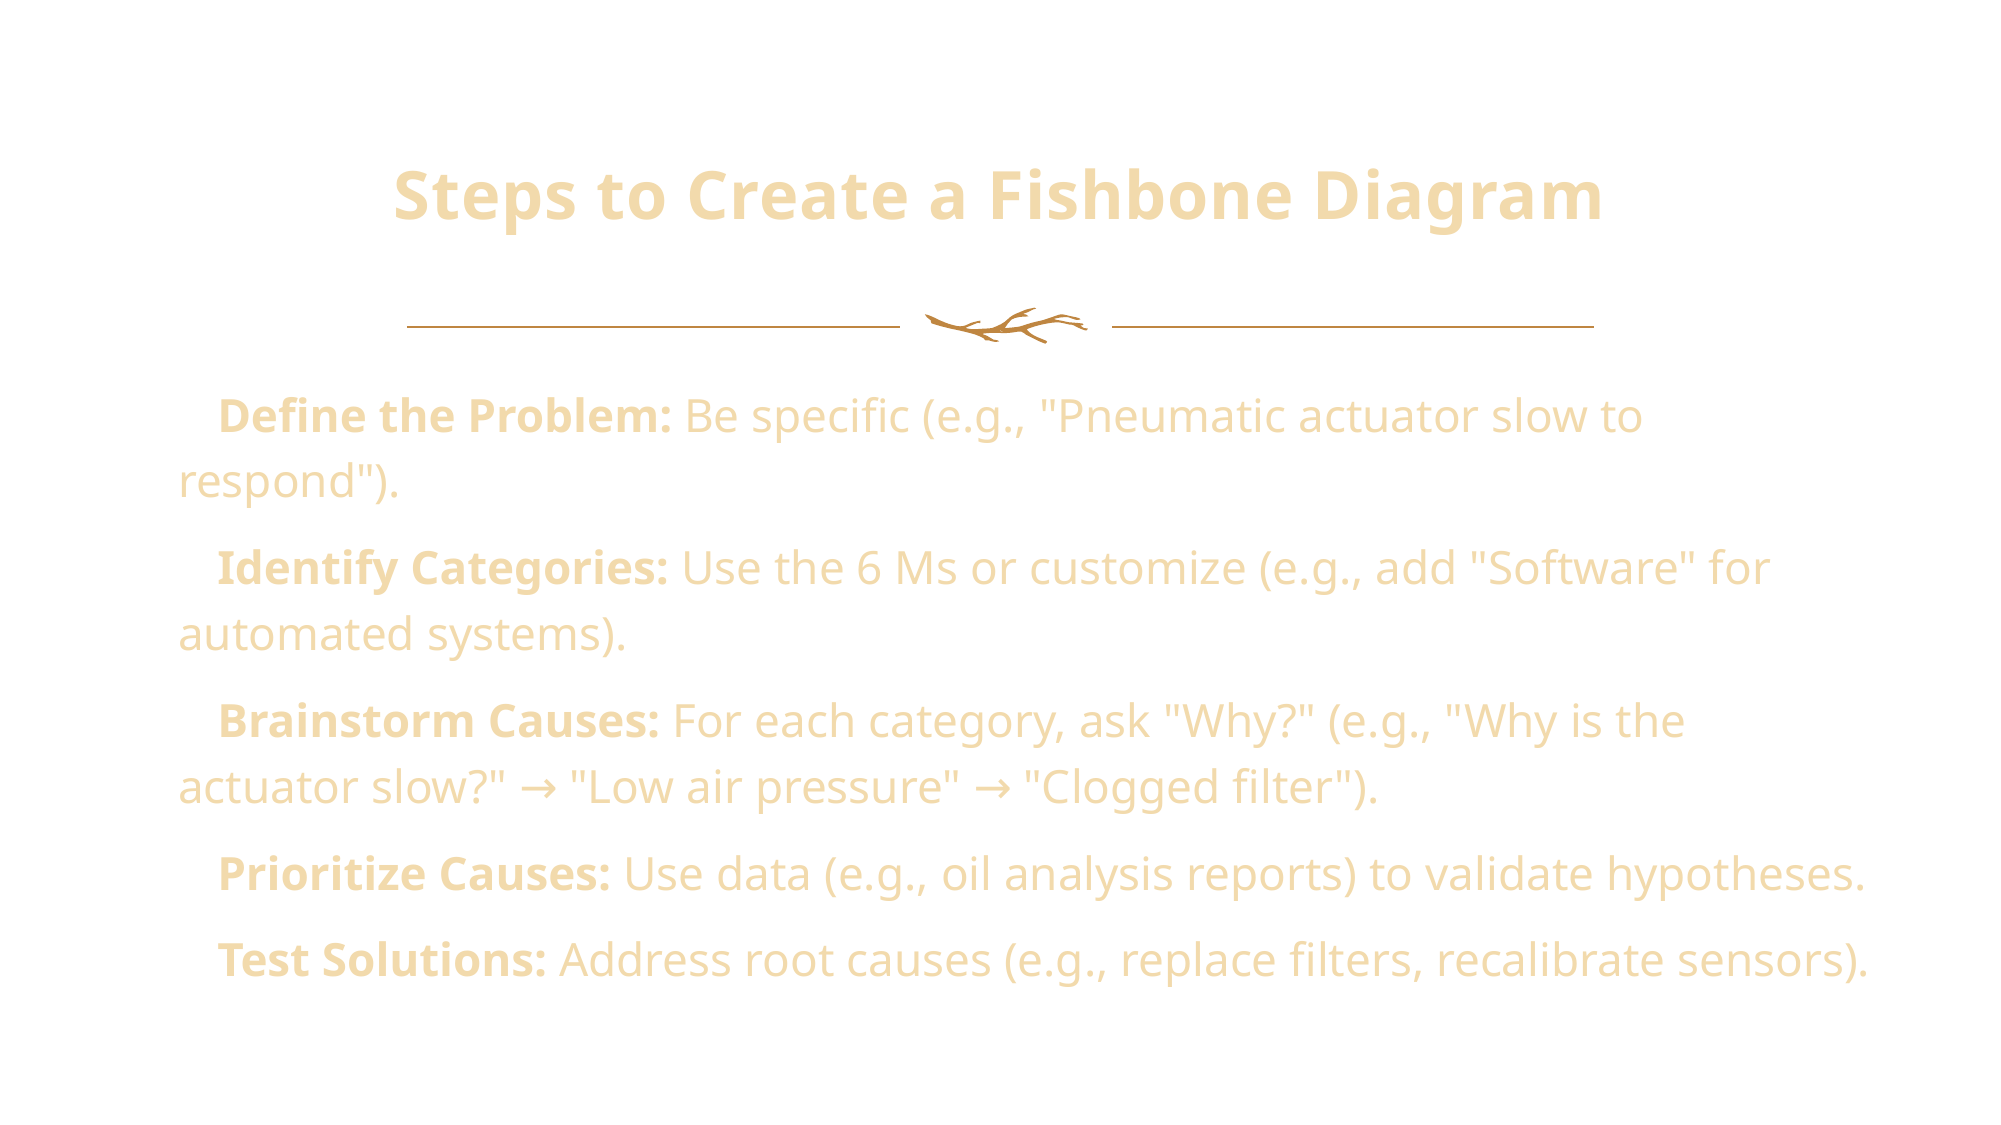

# Steps to Create a Fishbone Diagram
Define the Problem: Be specific (e.g., "Pneumatic actuator slow to respond").
Identify Categories: Use the 6 Ms or customize (e.g., add "Software" for automated systems).
Brainstorm Causes: For each category, ask "Why?" (e.g., "Why is the actuator slow?" → "Low air pressure" → "Clogged filter").
Prioritize Causes: Use data (e.g., oil analysis reports) to validate hypotheses.
Test Solutions: Address root causes (e.g., replace filters, recalibrate sensors).